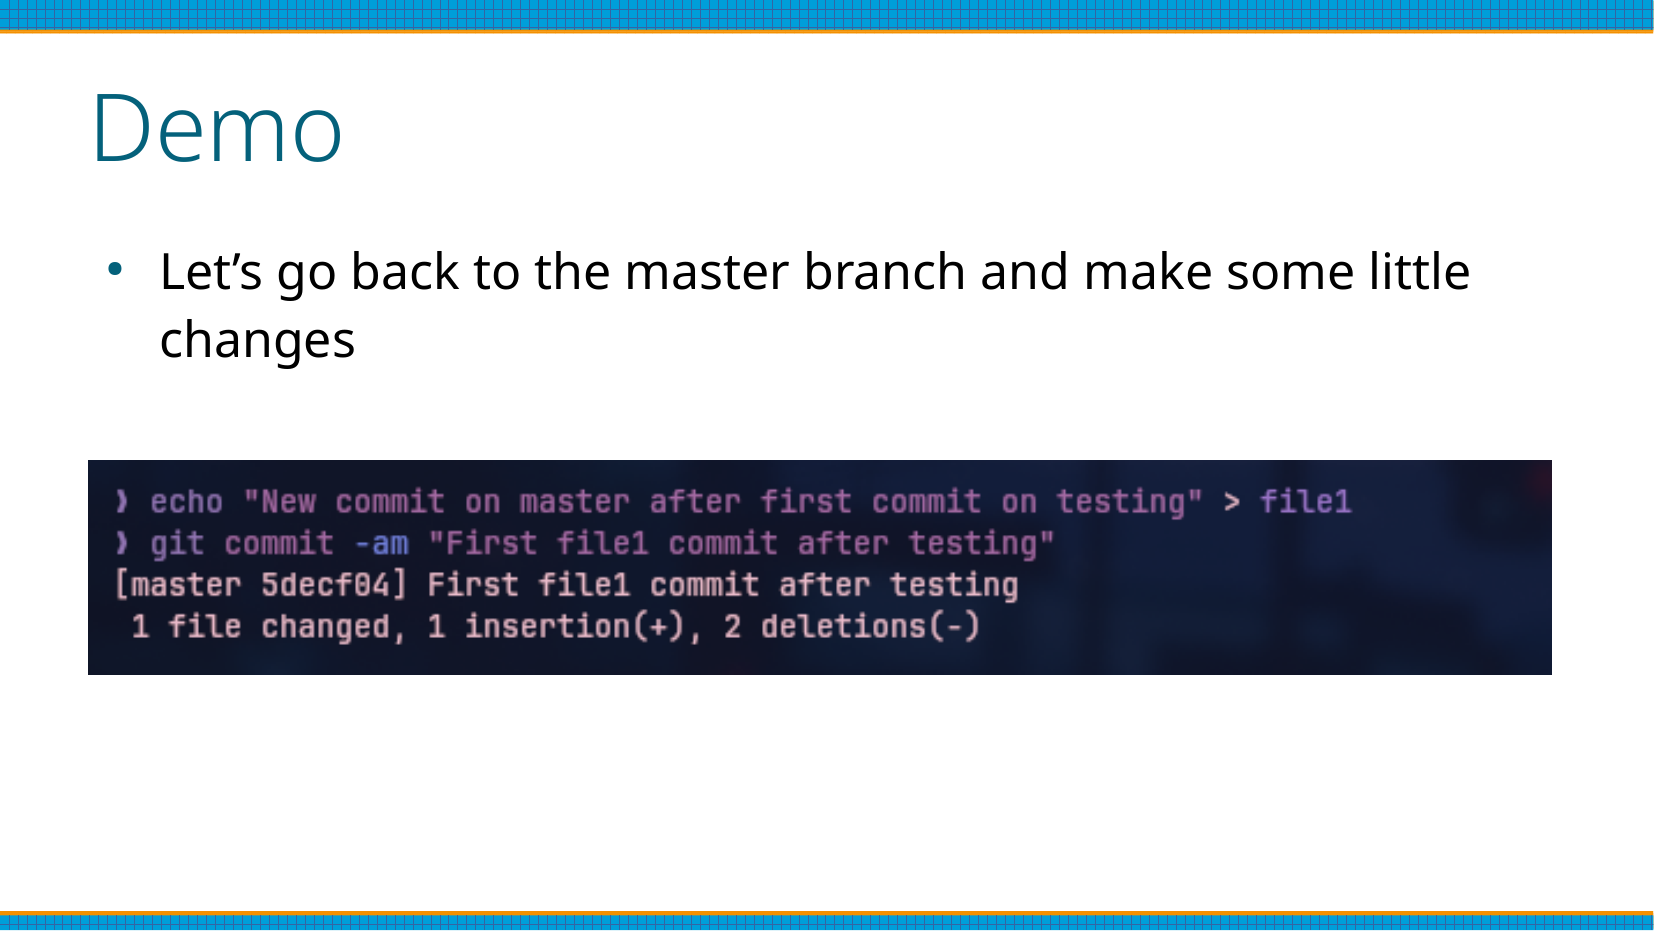

# Demo
Let’s go back to the master branch and make some little changes